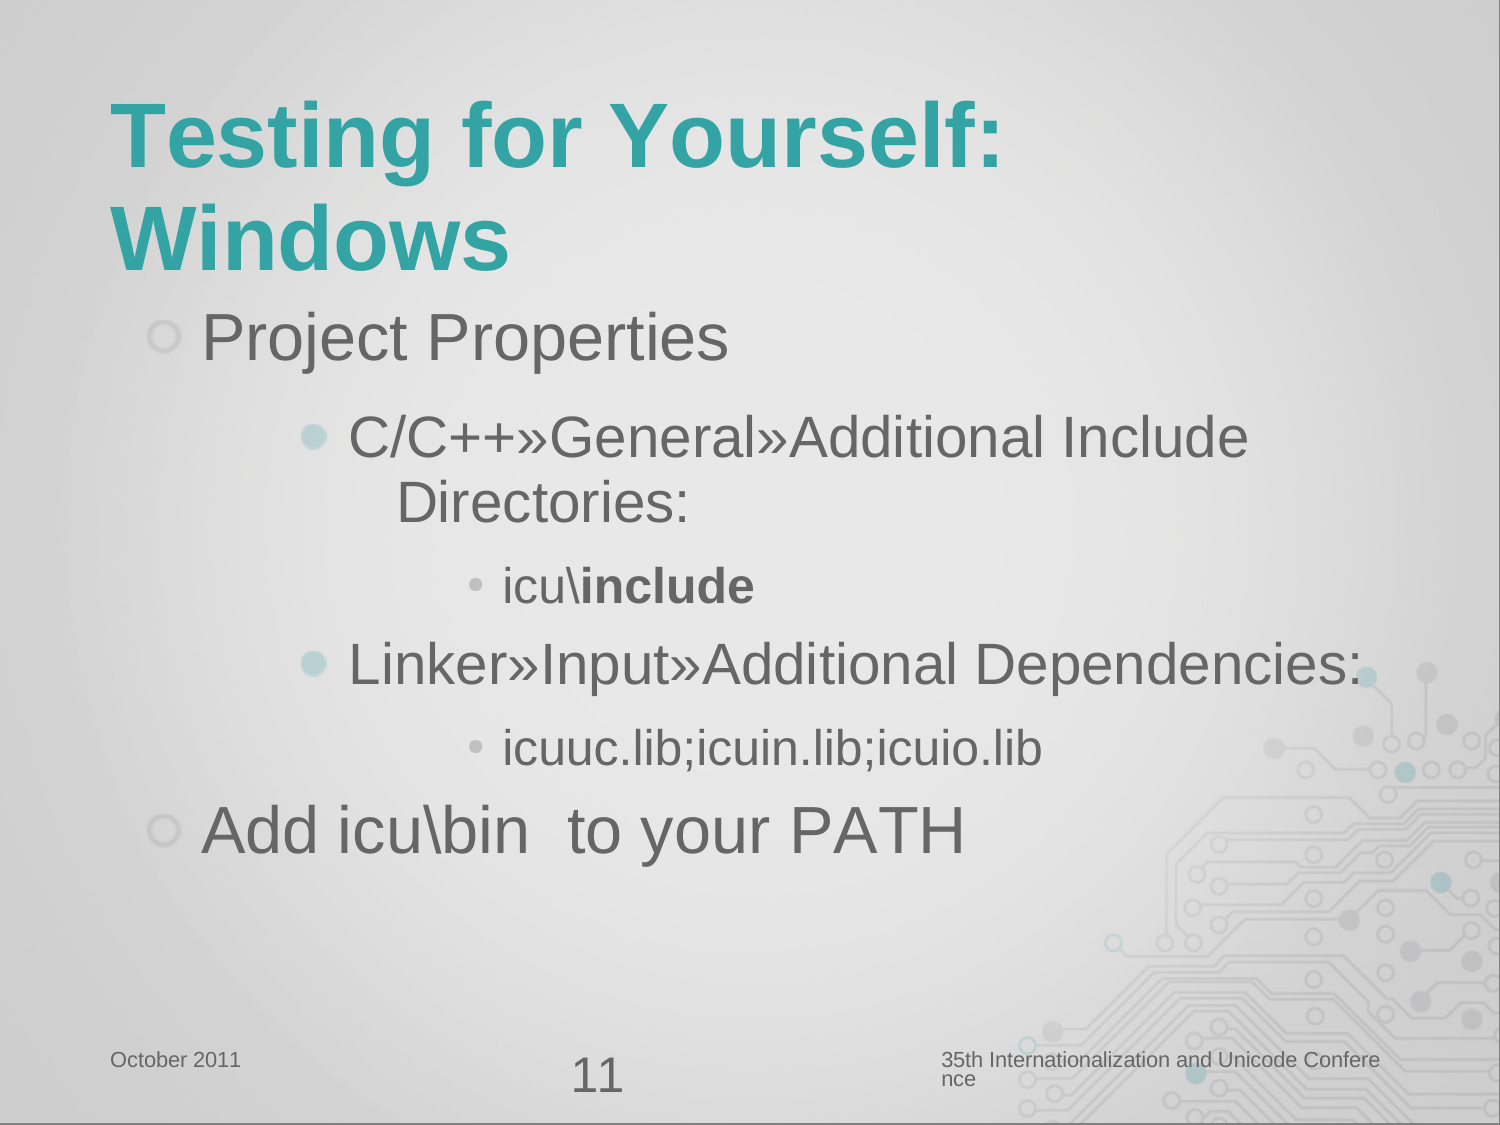

# Testing for Yourself: Windows
Project Properties
C/C++»General»Additional Include Directories:
icu\include
Linker»Input»Additional Dependencies:
icuuc.lib;icuin.lib;icuio.lib
Add icu\bin to your PATH
October 2011
11
35th Internationalization and Unicode Conference